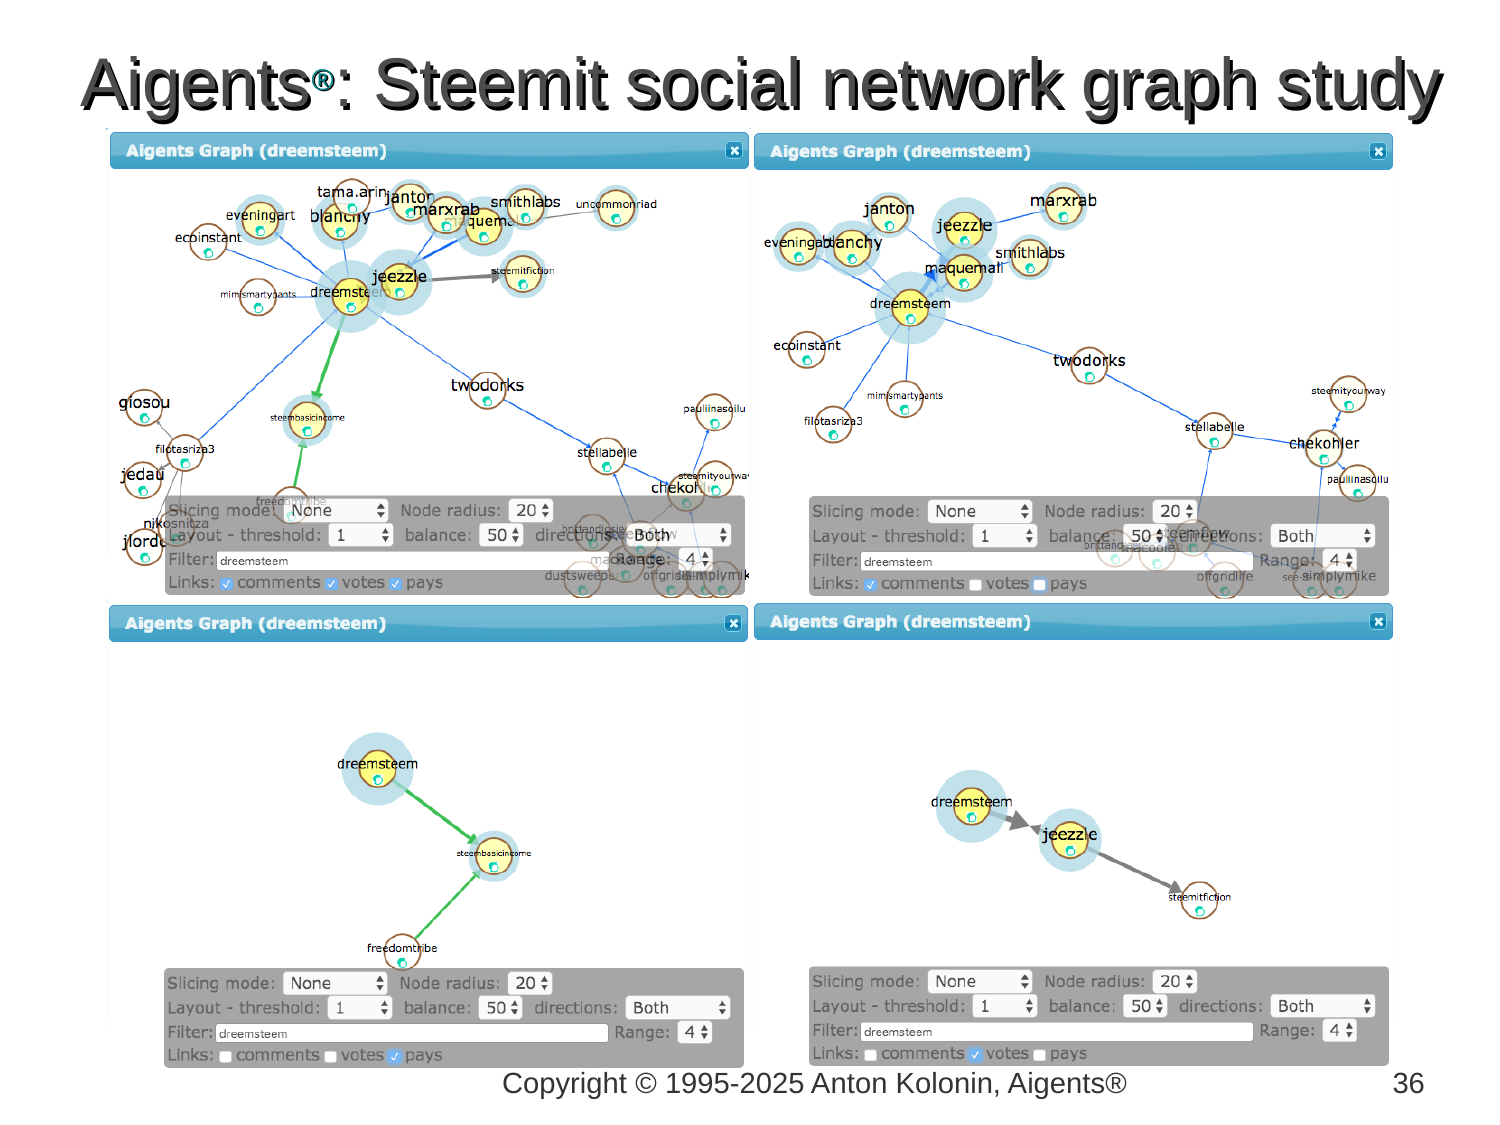

# Aigents®: Steemit social network graph study
Copyright © 1995-2025 Anton Kolonin, Aigents®
36